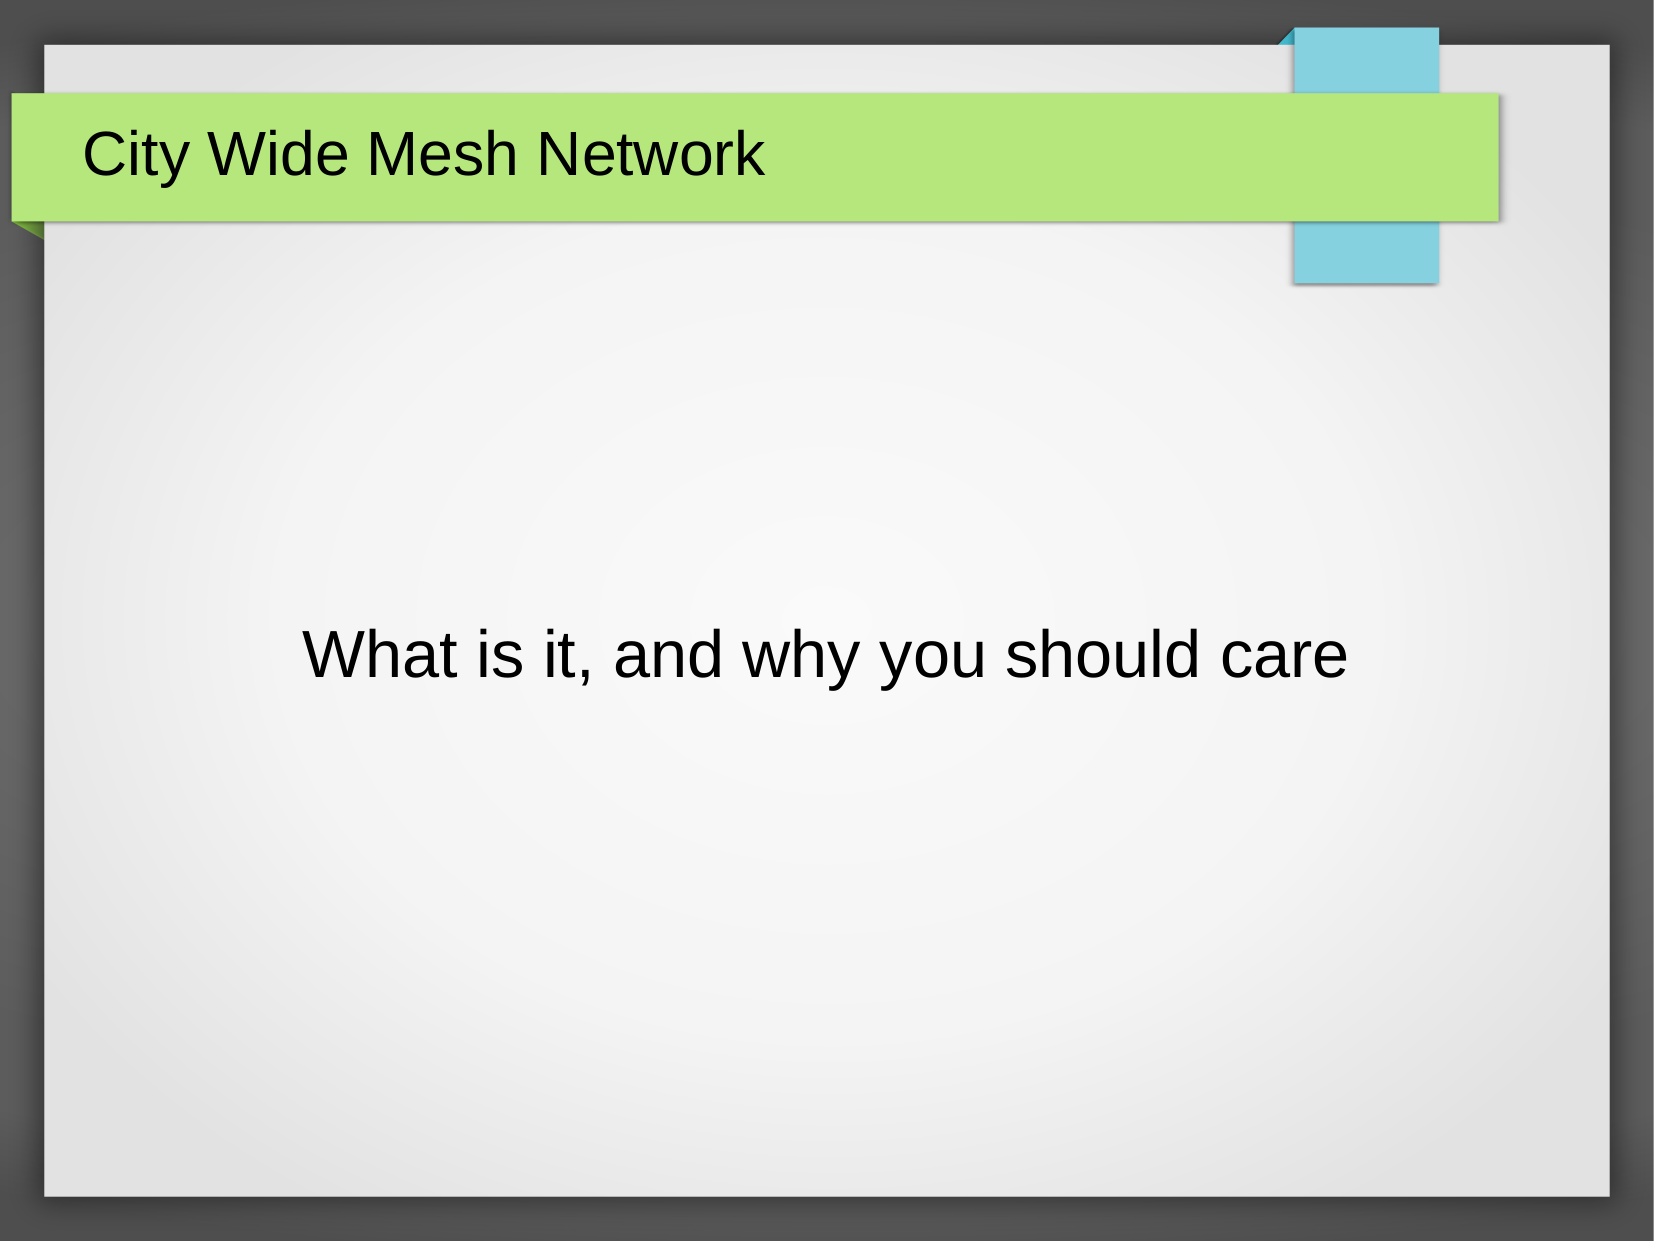

# City Wide Mesh Network
What is it, and why you should care